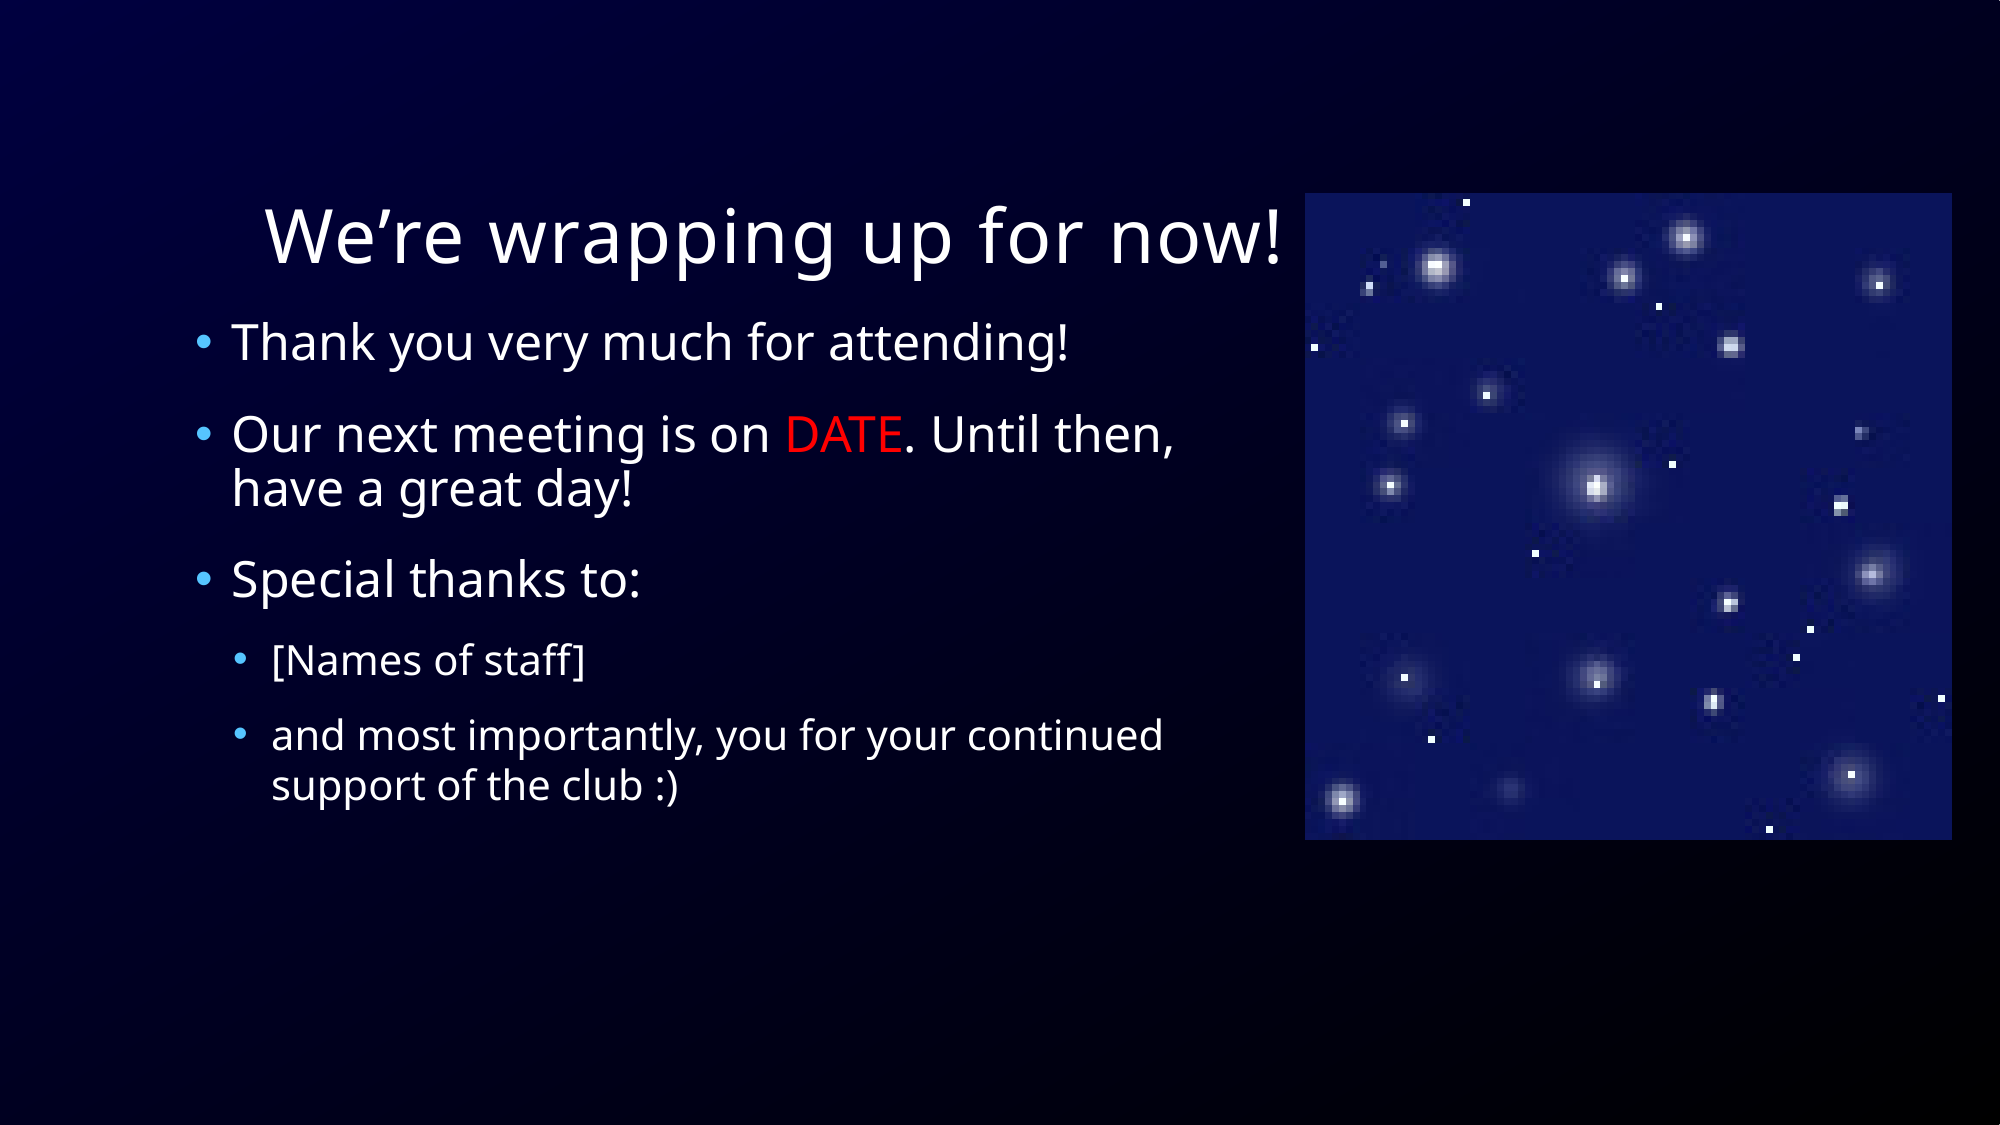

# We’re wrapping up for now!
Thank you very much for attending!
Our next meeting is on DATE. Until then, have a great day!
Special thanks to:
[Names of staff]
and most importantly, you for your continued support of the club :)